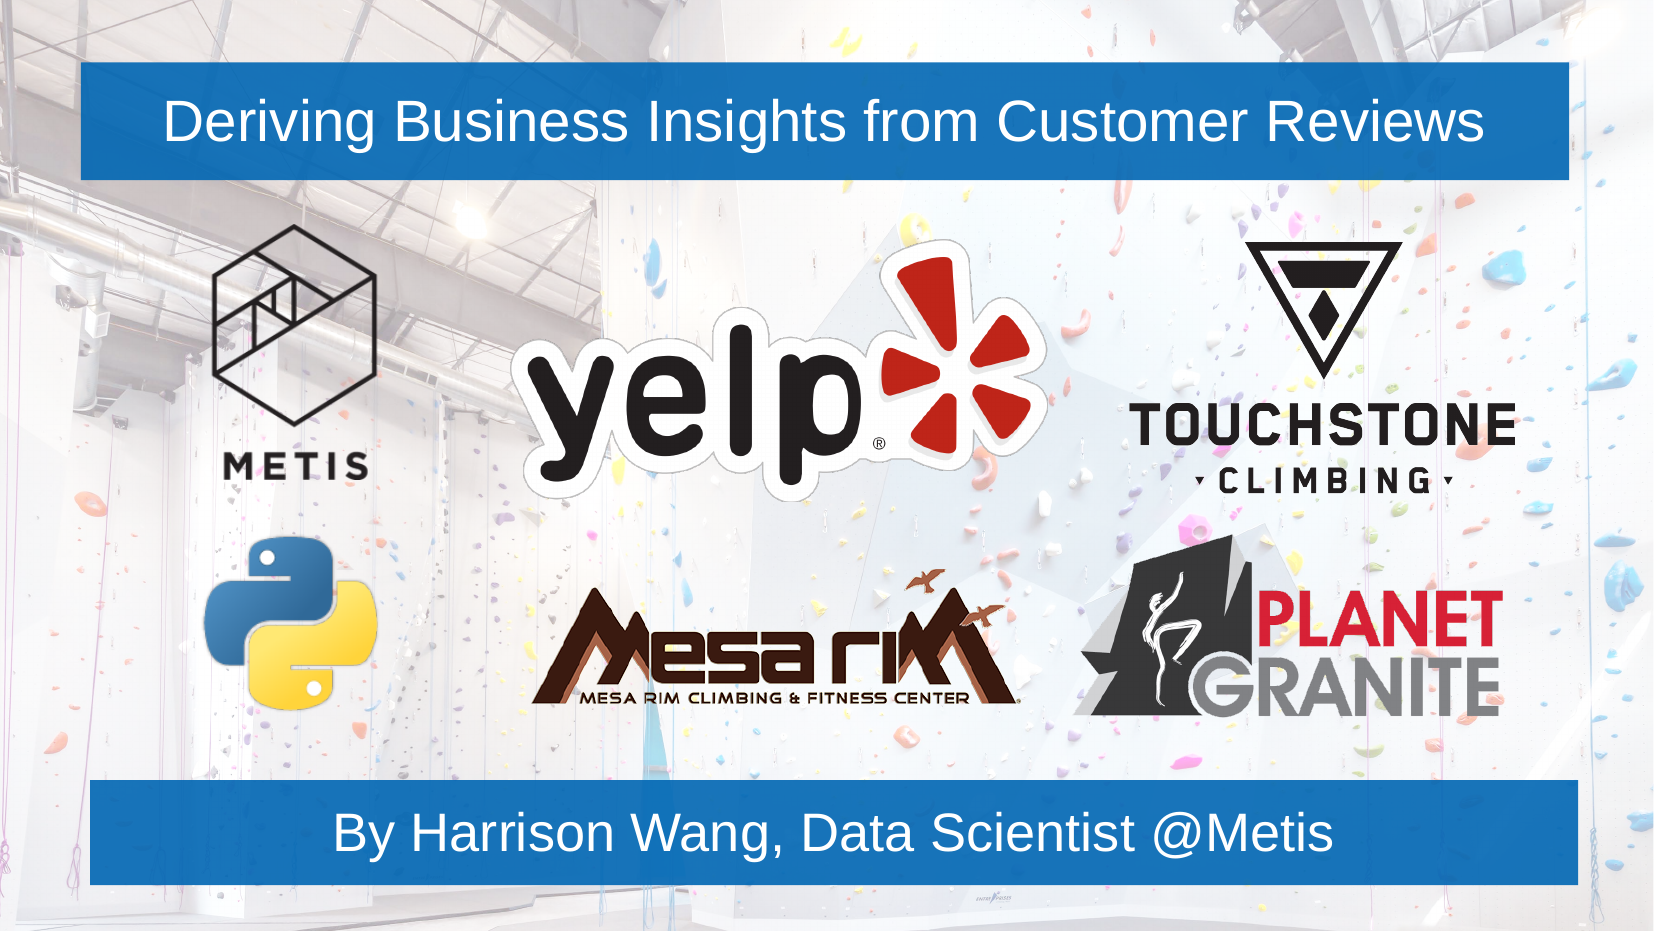

# Deriving Business Insights from Customer Reviews
By Harrison Wang, Data Scientist @Metis